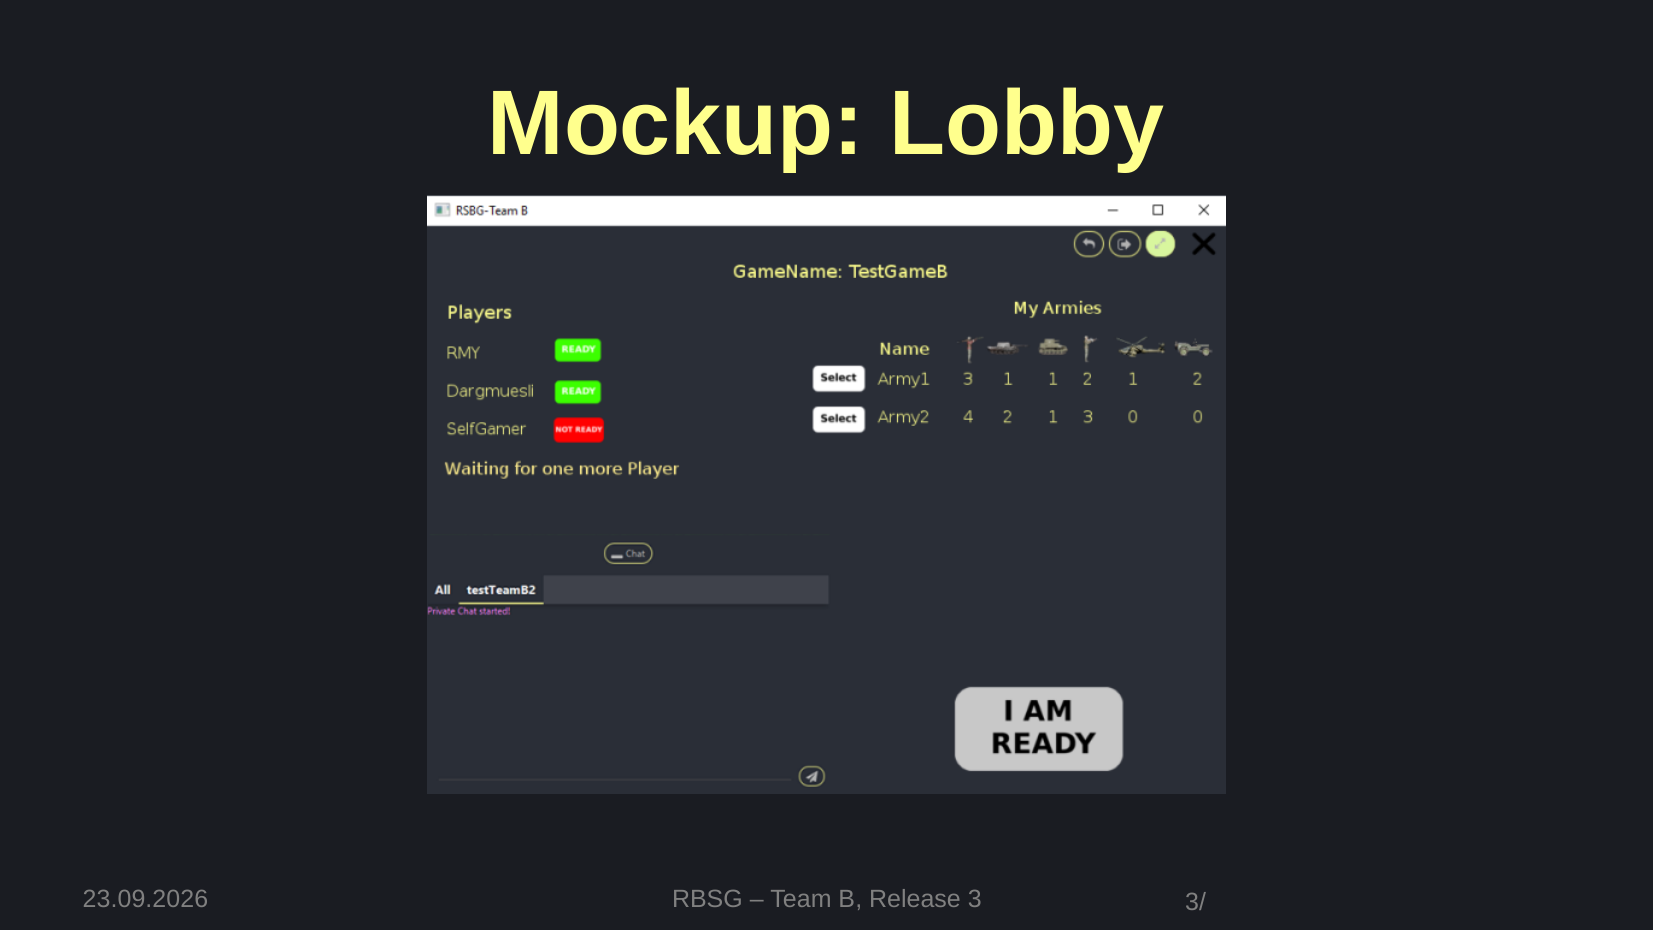

# Mockup: Lobby
RBSG – Team B, Release 3
1/